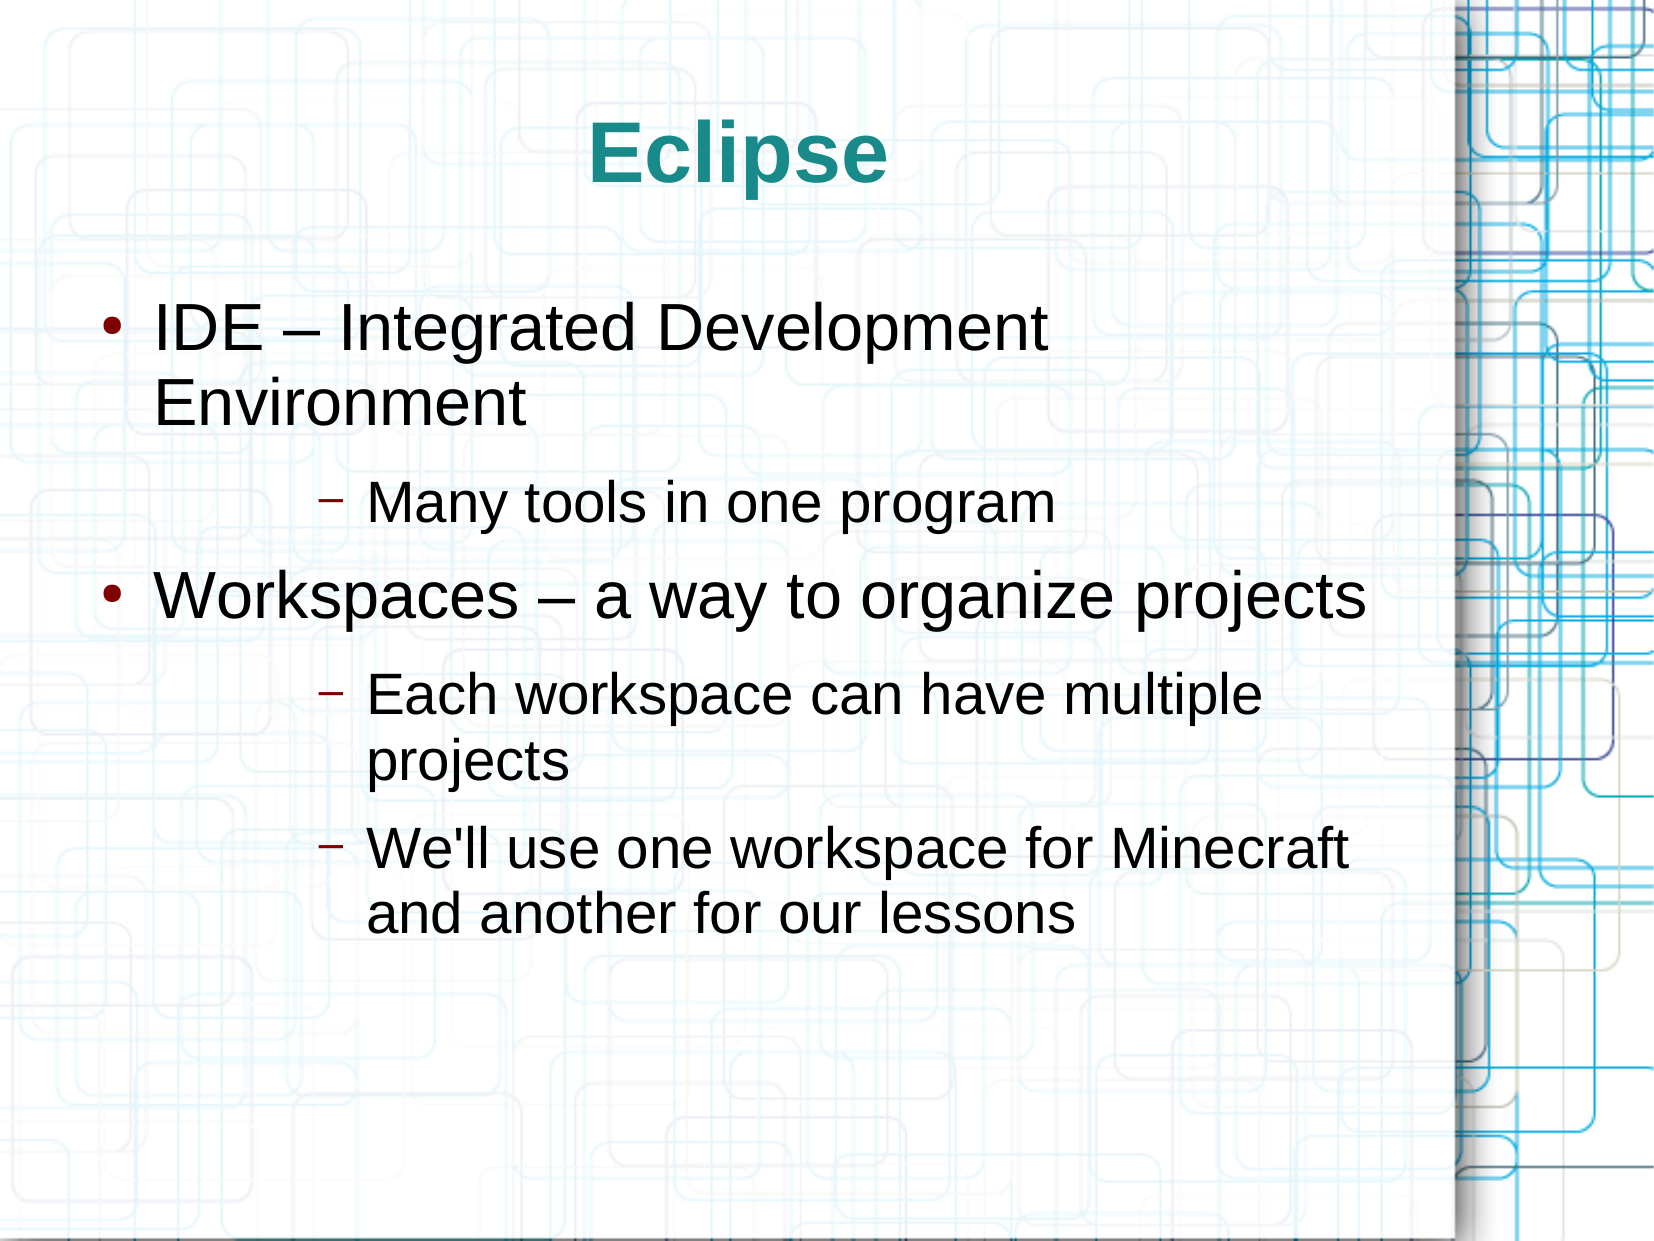

# Eclipse
IDE – Integrated Development Environment
Many tools in one program
Workspaces – a way to organize projects
Each workspace can have multiple projects
We'll use one workspace for Minecraft and another for our lessons